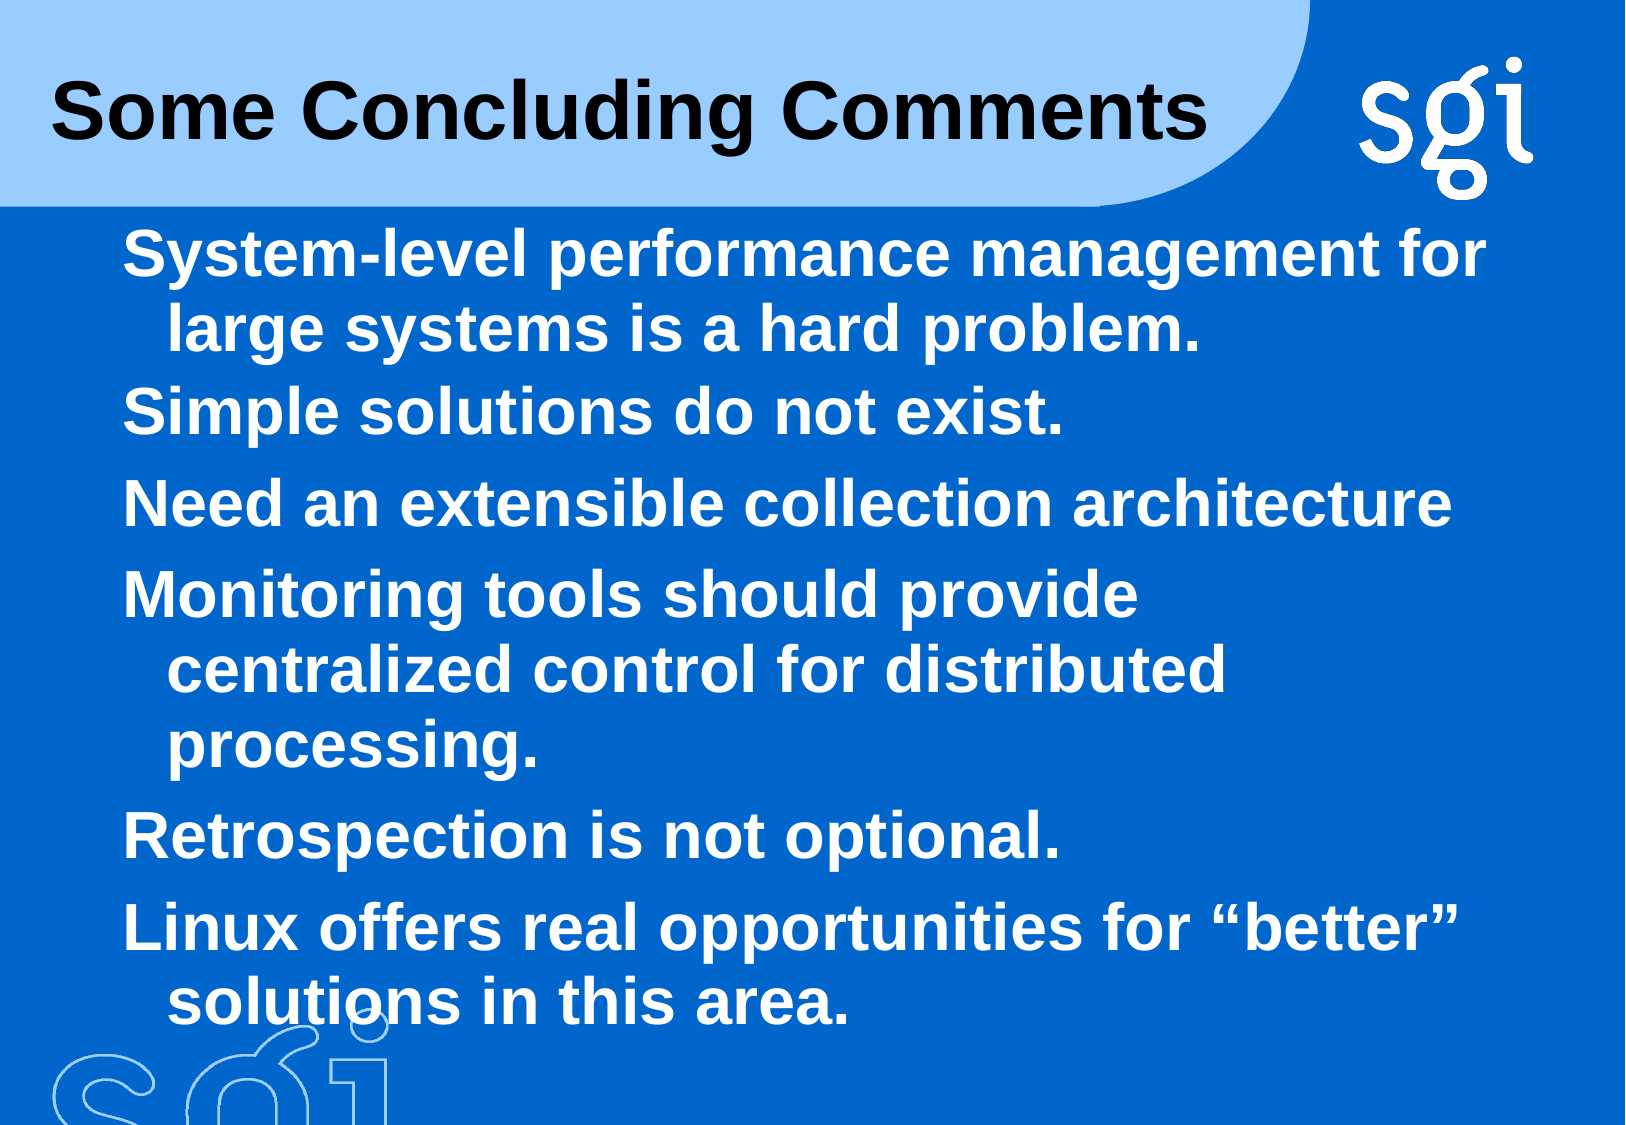

# Some Concluding Comments
System-level performance management for large systems is a hard problem.
Simple solutions do not exist.
Need an extensible collection architecture
Monitoring tools should provide centralized control for distributed processing.
Retrospection is not optional.
Linux offers real opportunities for “better” solutions in this area.